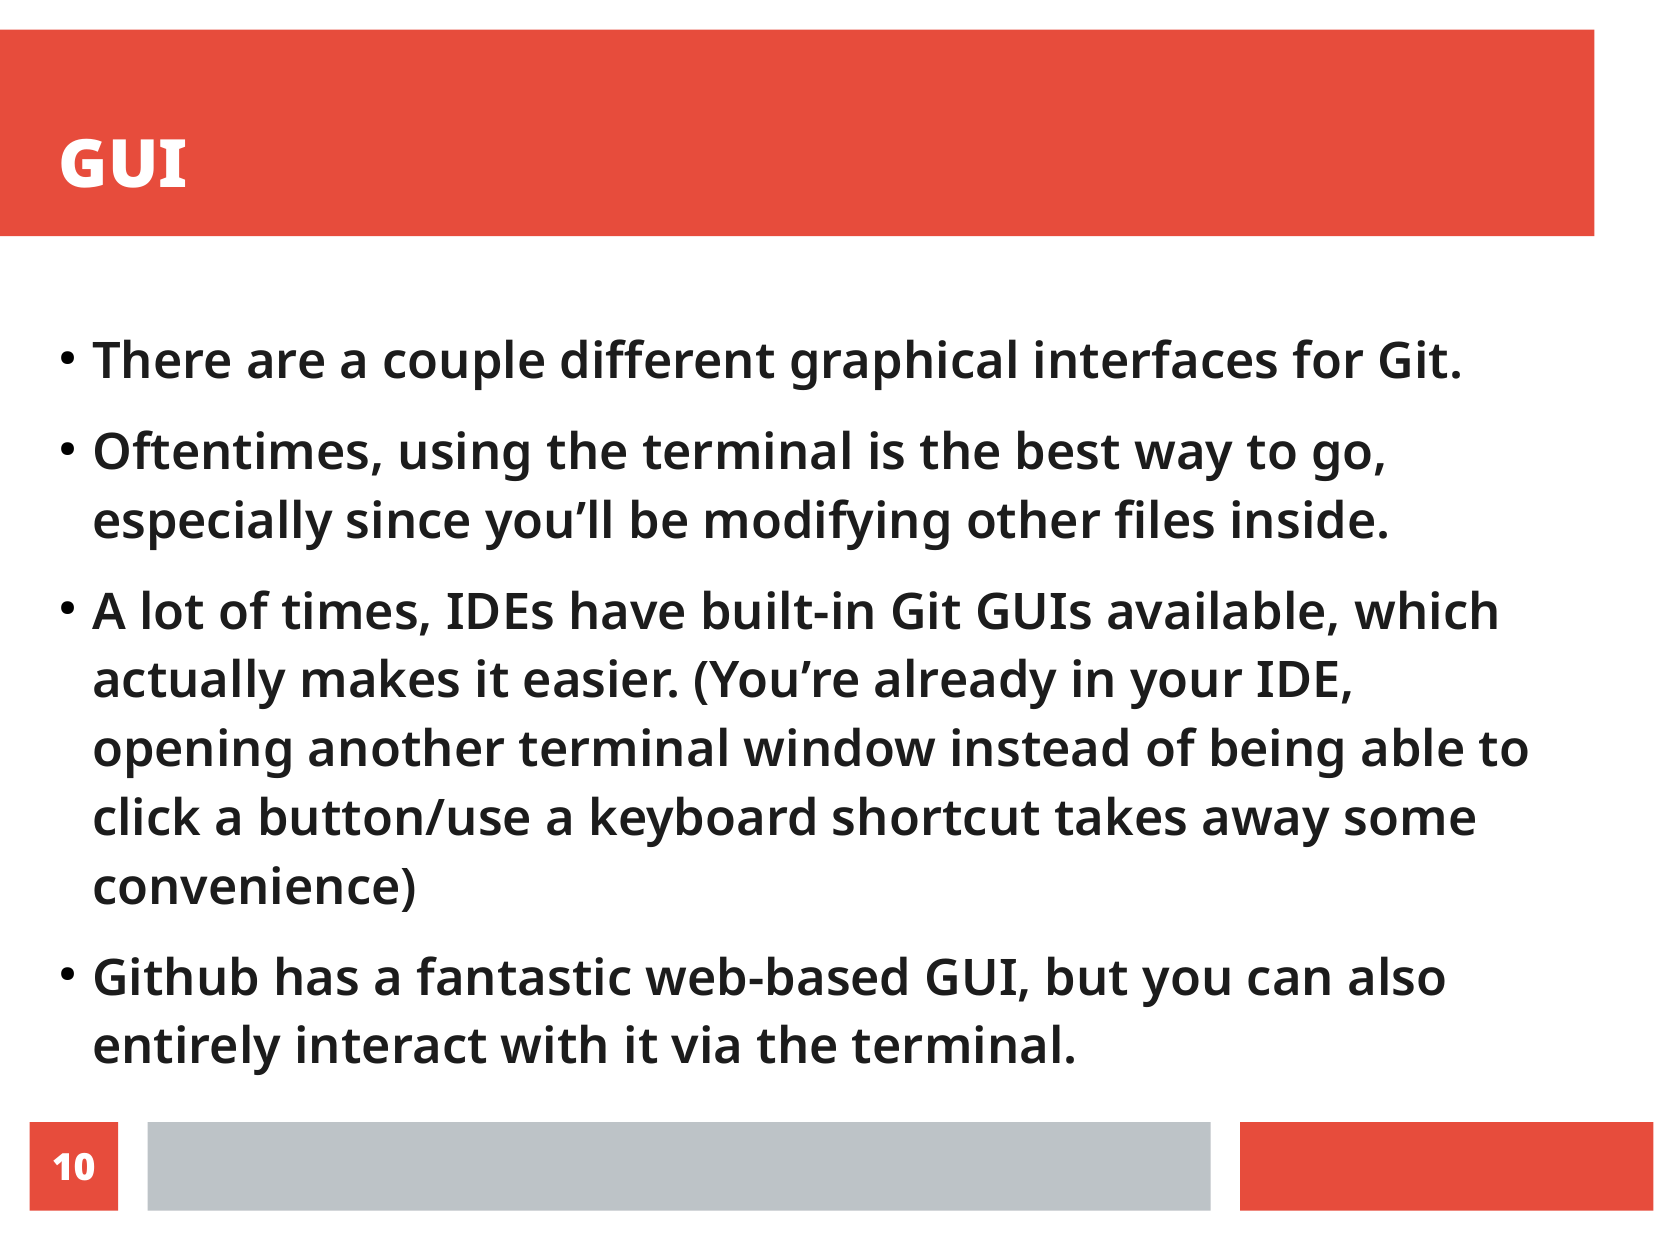

# GUI
There are a couple different graphical interfaces for Git.
Oftentimes, using the terminal is the best way to go, especially since you’ll be modifying other files inside.
A lot of times, IDEs have built-in Git GUIs available, which actually makes it easier. (You’re already in your IDE, opening another terminal window instead of being able to click a button/use a keyboard shortcut takes away some convenience)
Github has a fantastic web-based GUI, but you can also entirely interact with it via the terminal.
10